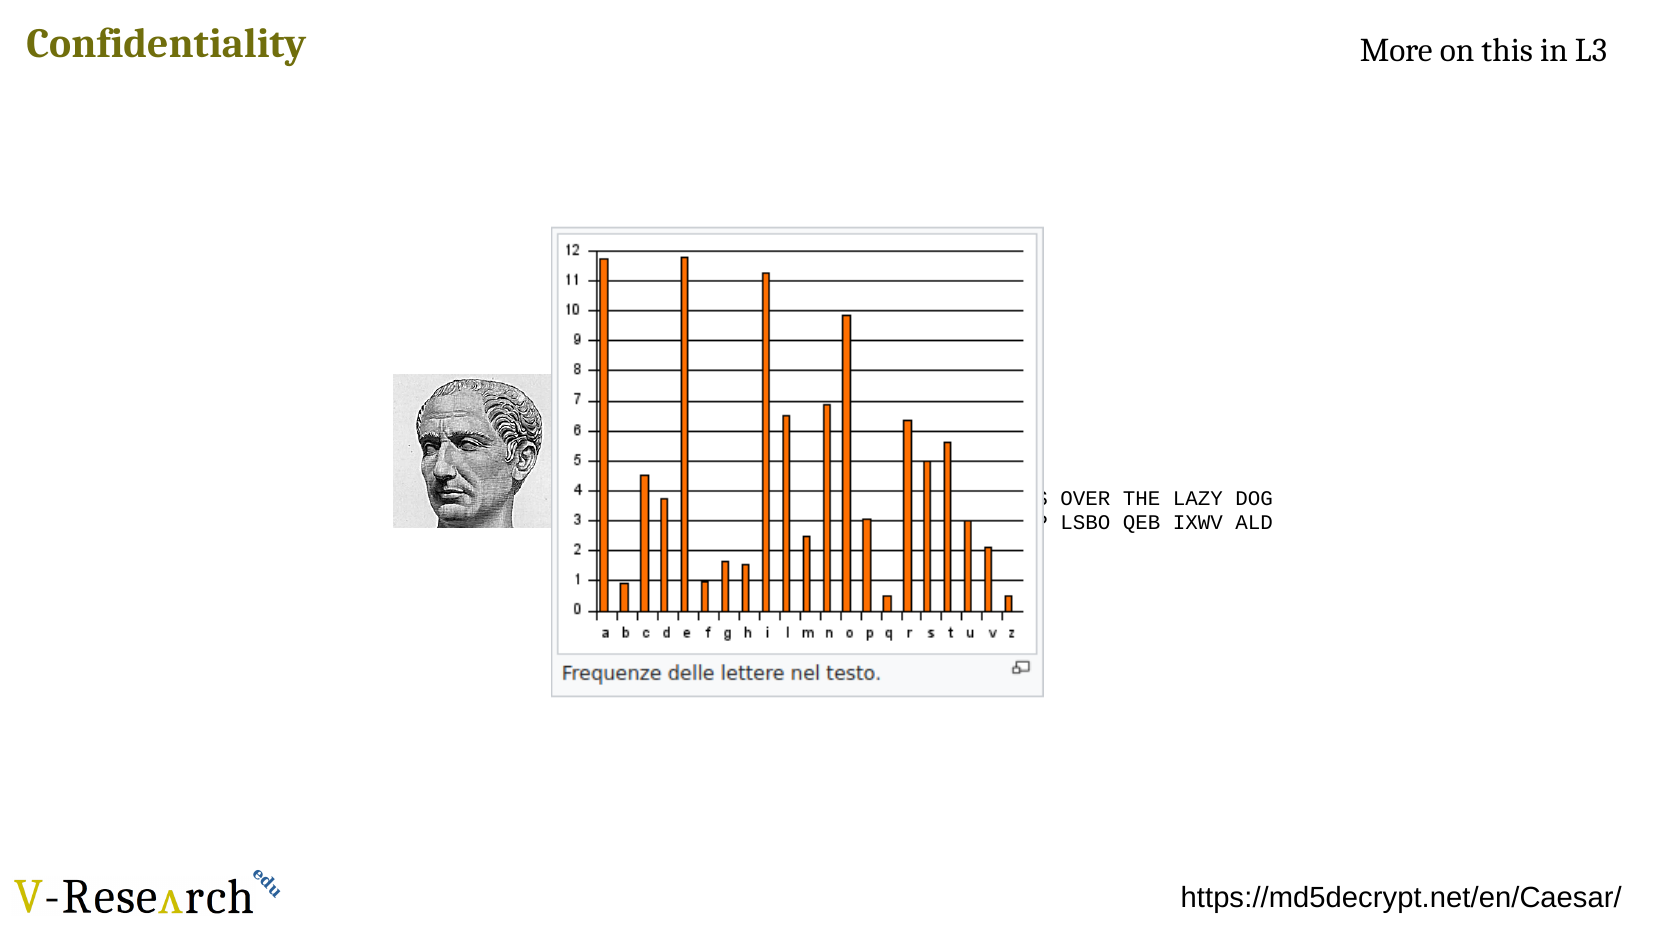

Confidentiality
More on this in L3
Plaintext: THE QUICK BROWN FOX JUMPS OVER THE LAZY DOG
Ciphertext: QEB NRFZH YOLTK CLU GRJMP LSBO QEB IXWV ALD
edu
https://md5decrypt.net/en/Caesar/